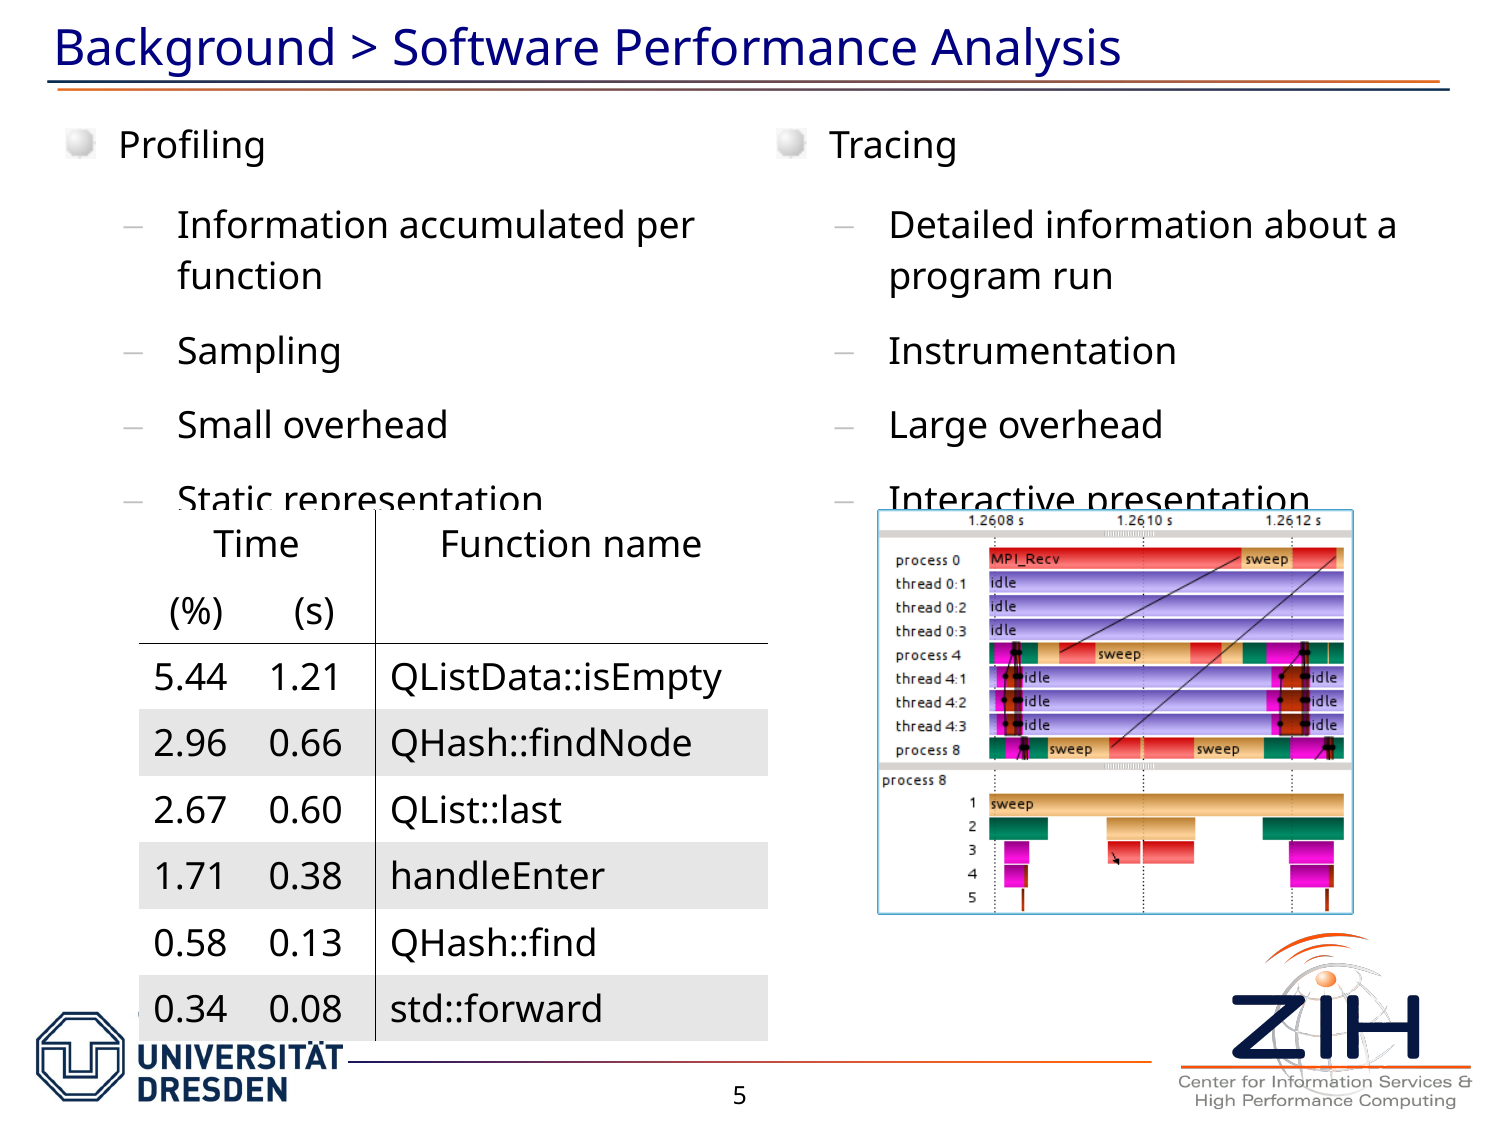

# Background > Software Performance Analysis
Profiling
Information accumulated per function
Sampling
Small overhead
Static representation
Tracing
Detailed information about a program run
Instrumentation
Large overhead
Interactive presentation
| Time | | Function name |
| --- | --- | --- |
| (%) | (s) | |
| 5.44 | 1.21 | QListData::isEmpty |
| 2.96 | 0.66 | QHash::findNode |
| 2.67 | 0.60 | QList::last |
| 1.71 | 0.38 | handleEnter |
| 0.58 | 0.13 | QHash::find |
| 0.34 | 0.08 | std::forward |
5